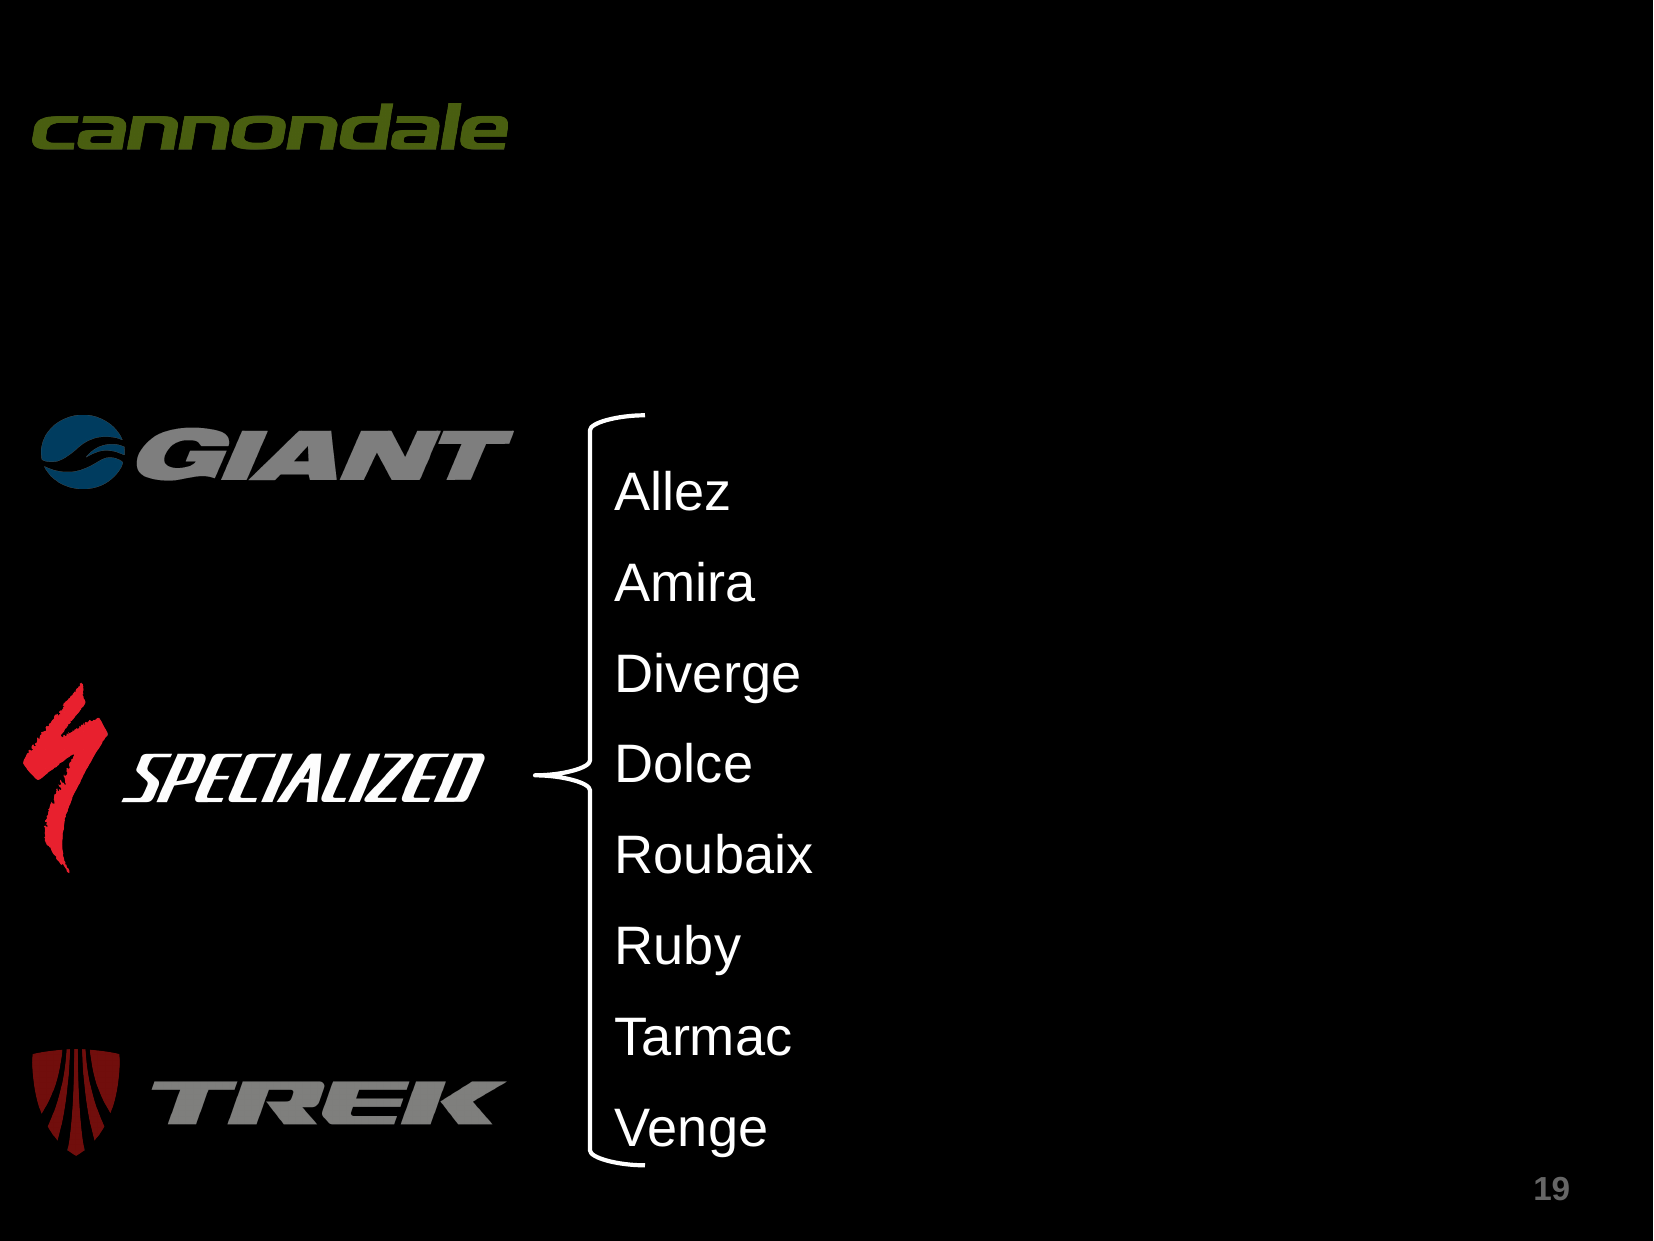

Allez
Amira
Diverge
Dolce
Roubaix
Ruby
Tarmac
Venge
19